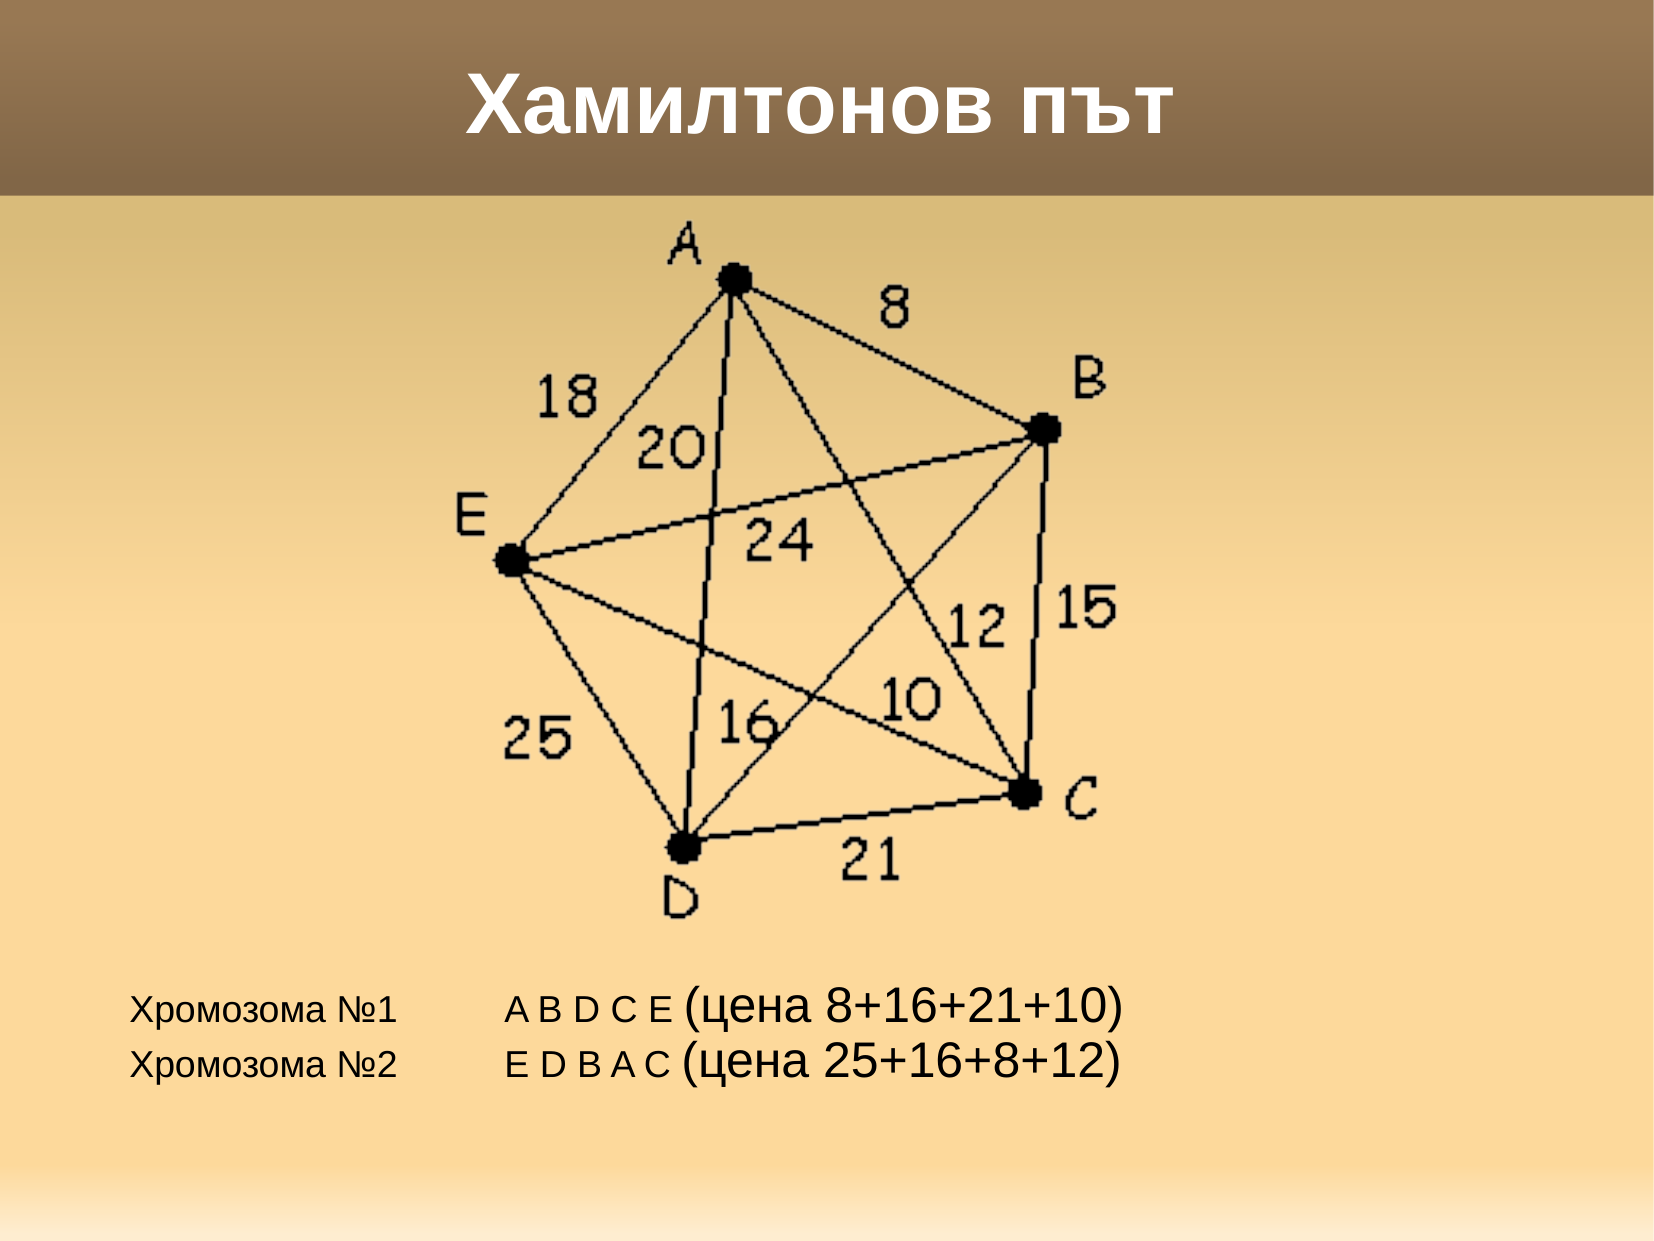

# Хамилтонов път
Хромозома №1		A B D C E (цена 8+16+21+10)
Хромозома №2		E D B A C (цена 25+16+8+12)